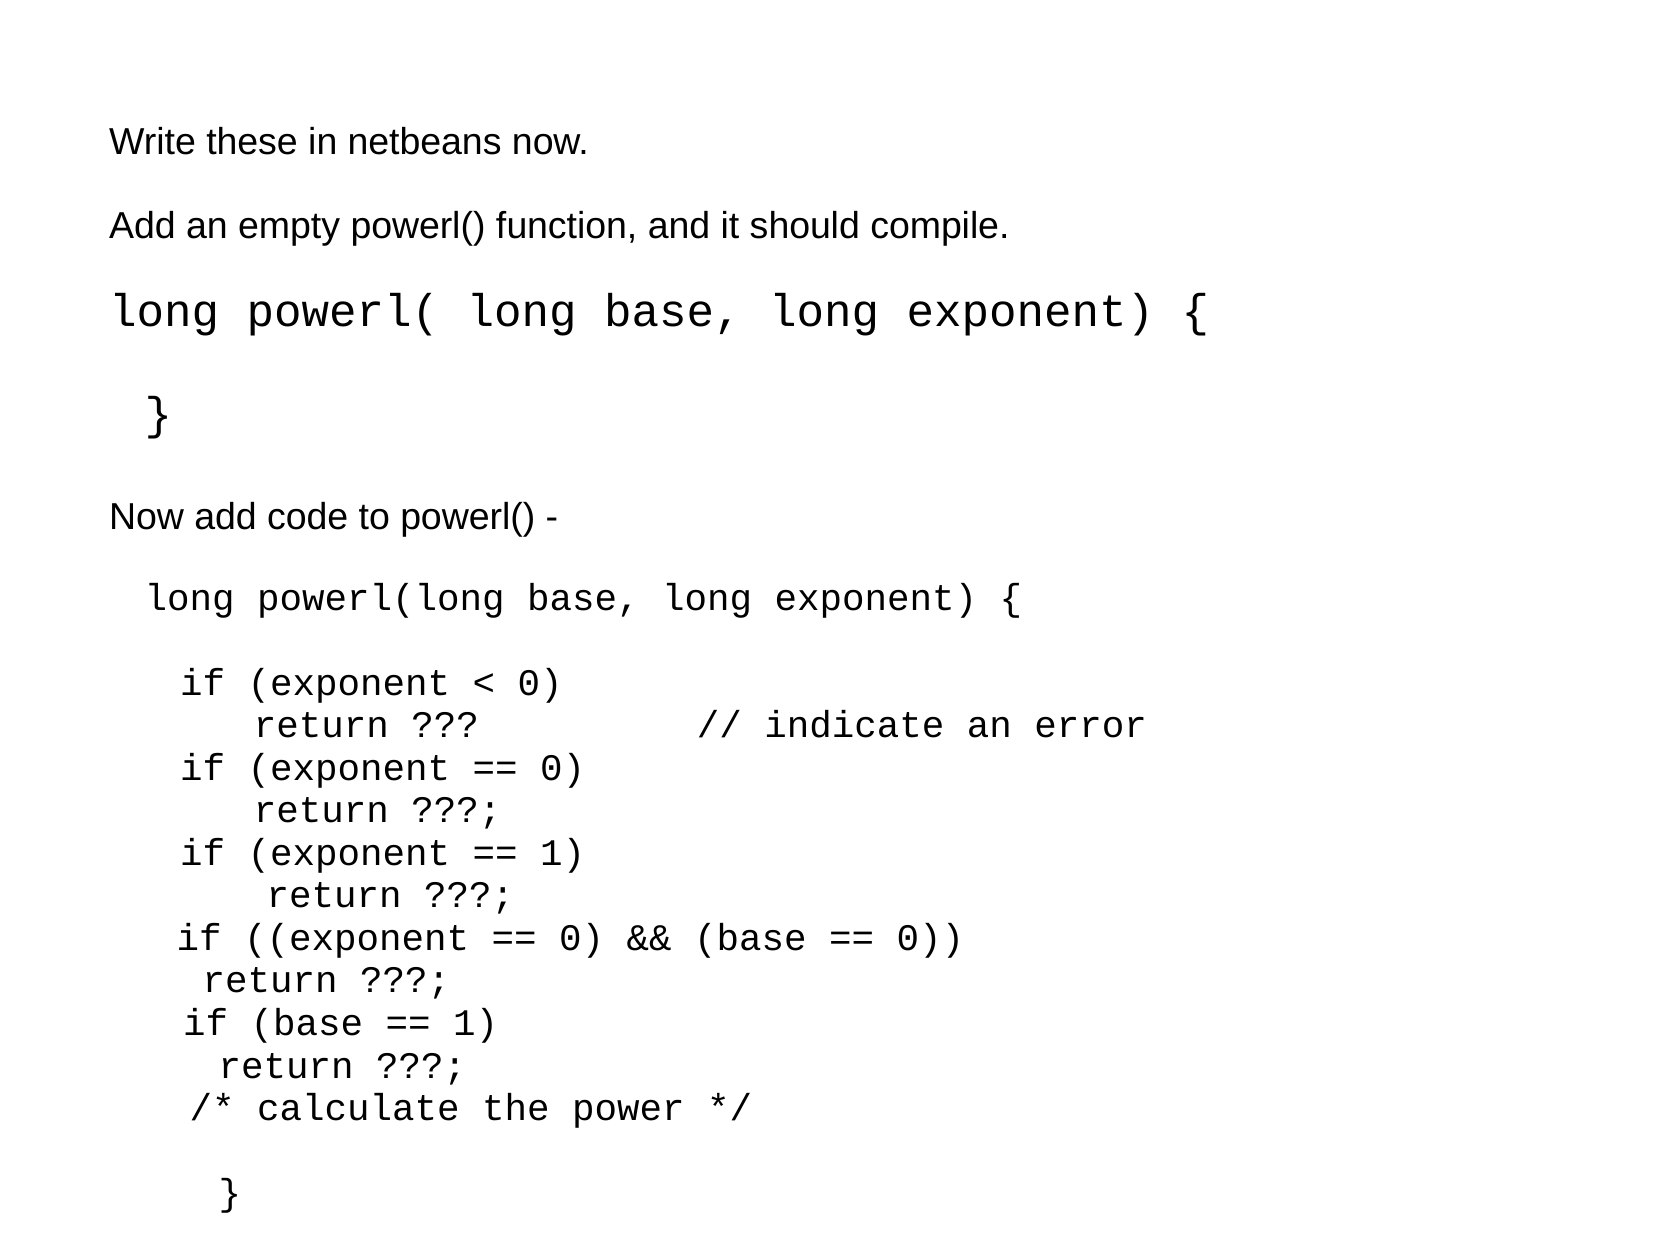

Write these in netbeans now.
Add an empty powerl() function, and it should compile.
long powerl( long base, long exponent) {
}
Now add code to powerl() -
long powerl(long base, long exponent) {
if (exponent < 0)
	return ??? 			// indicate an error
if (exponent == 0)
	return ???;
if (exponent == 1)
 return ???;
 if ((exponent == 0) && (base == 0))
 return ???;
	if (base == 1)
	return ???;
 /* calculate the power */
	}